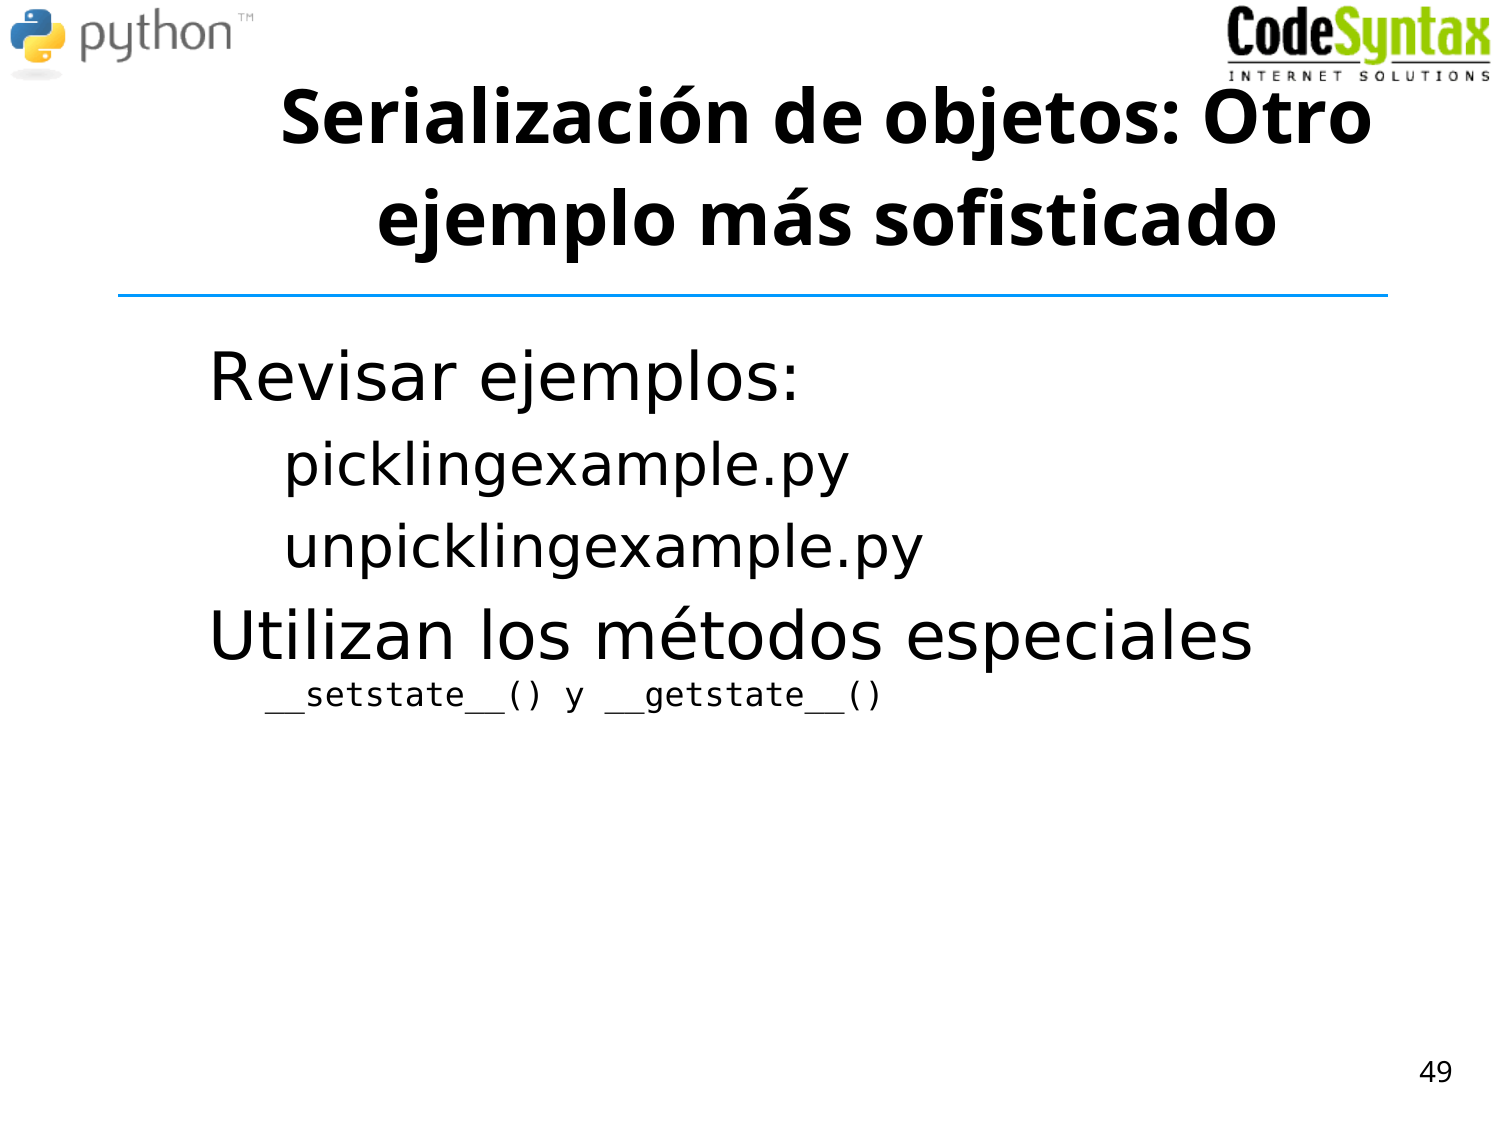

# Serialización de objetos: Otro ejemplo más sofisticado
Revisar ejemplos:
picklingexample.py
unpicklingexample.py
Utilizan los métodos especiales __setstate__() y __getstate__()
49